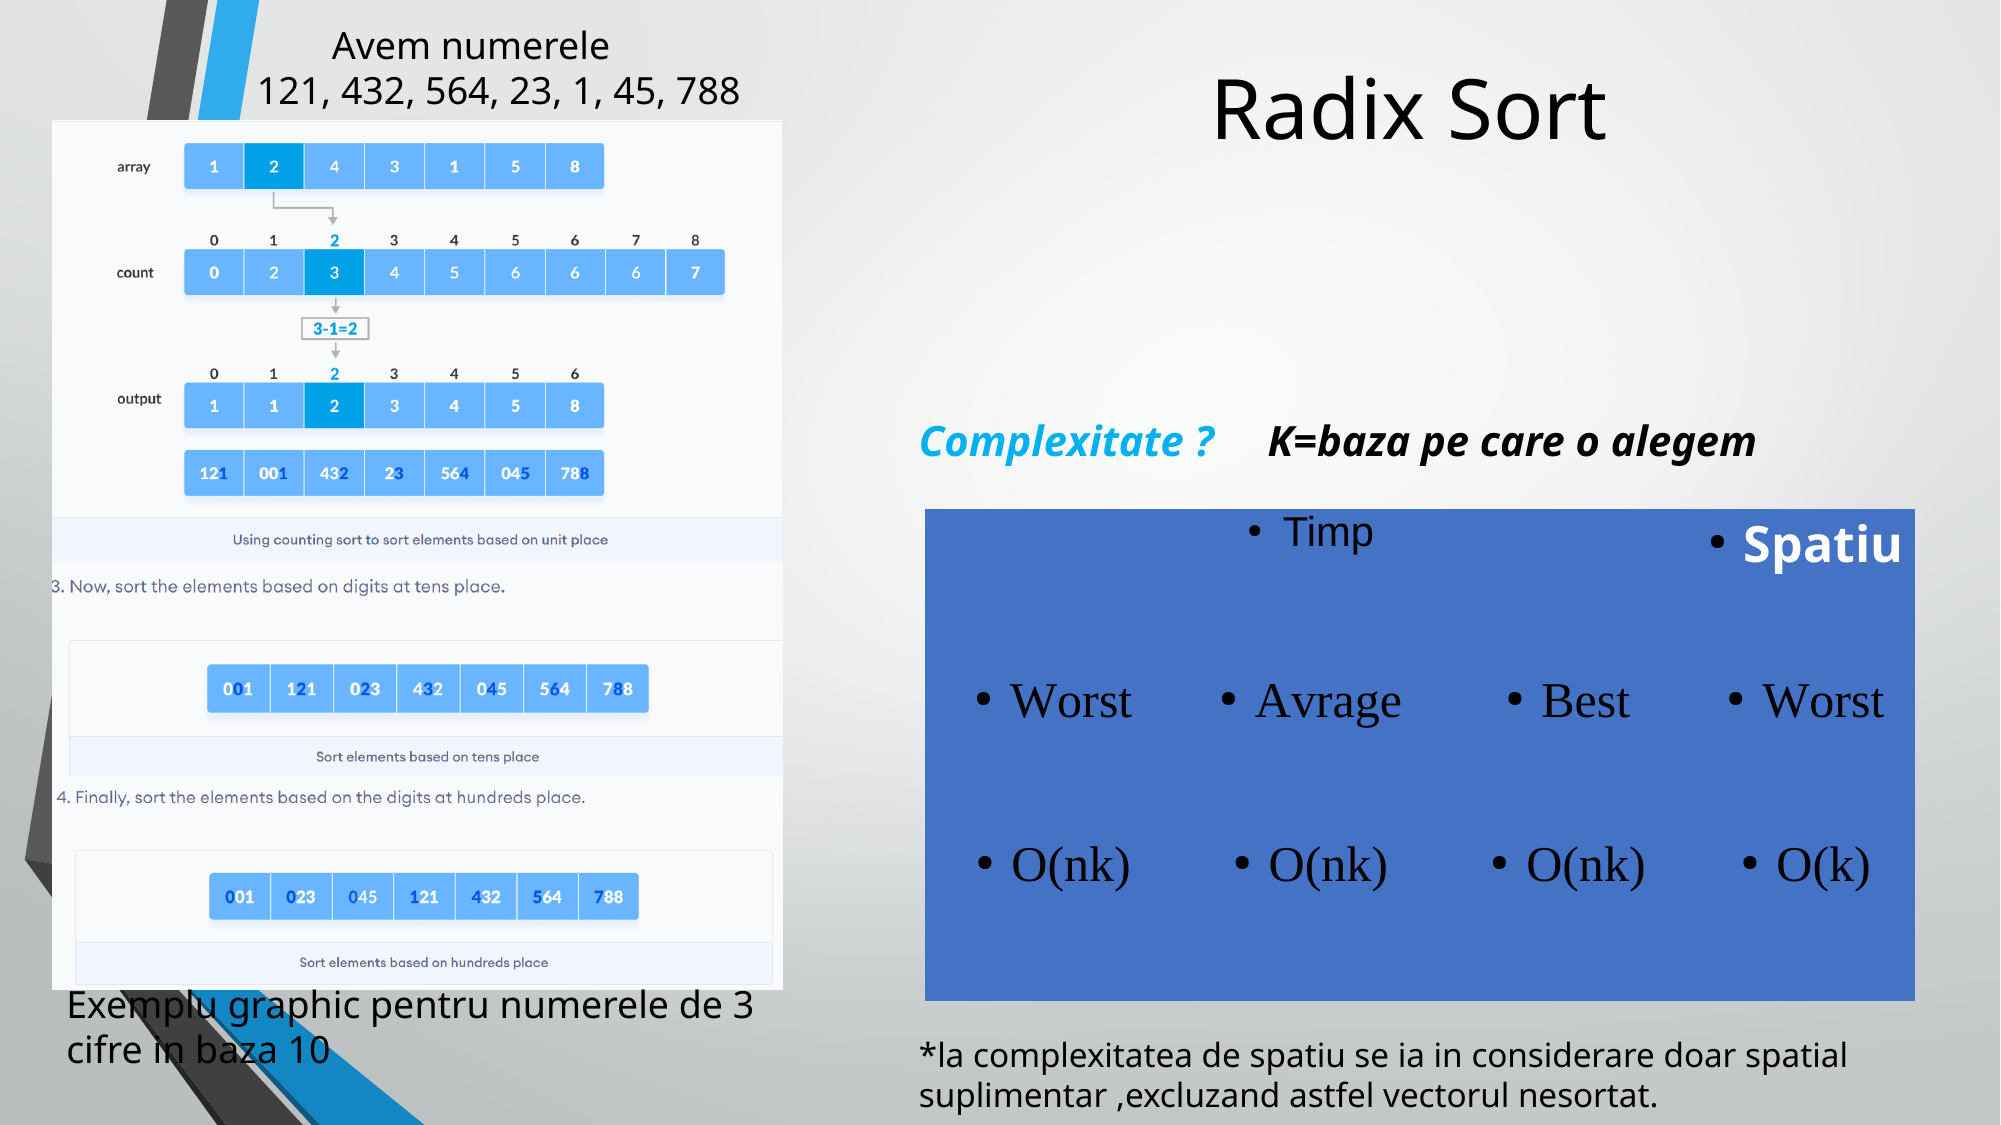

Avem numerele
 	121, 432, 564, 23, 1, 45, 788
# Radix Sort
Complexitate ? K=baza pe care o alegem
*la complexitatea de spatiu se ia in considerare doar spatial suplimentar ,excluzand astfel vectorul nesortat.
| Timp | | | Spatiu |
| --- | --- | --- | --- |
| Worst | Avrage | Best | Worst |
| O(nk) | O(nk) | O(nk) | O(k) |
Exemplu graphic pentru numerele de 3 cifre in baza 10